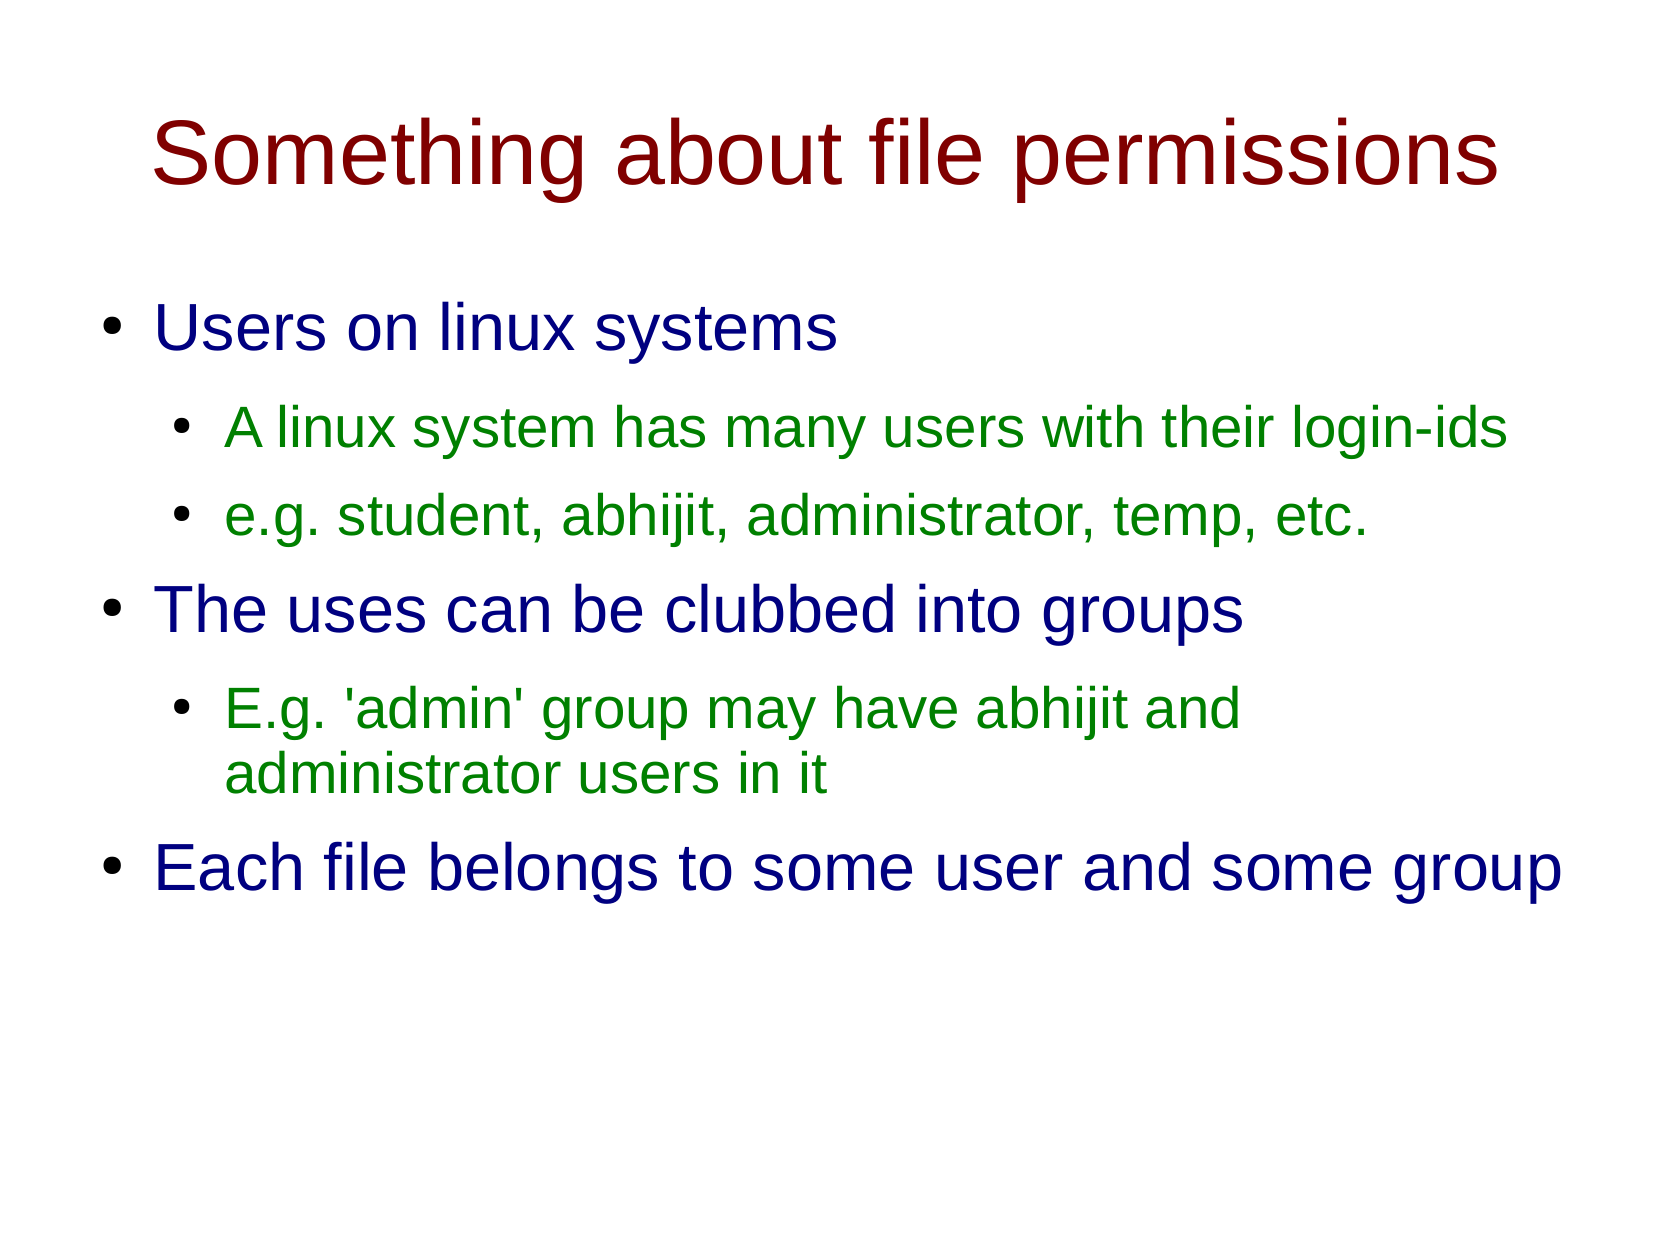

# Something about file permissions
Users on linux systems
A linux system has many users with their login-ids
e.g. student, abhijit, administrator, temp, etc.
The uses can be clubbed into groups
E.g. 'admin' group may have abhijit and administrator users in it
Each file belongs to some user and some group